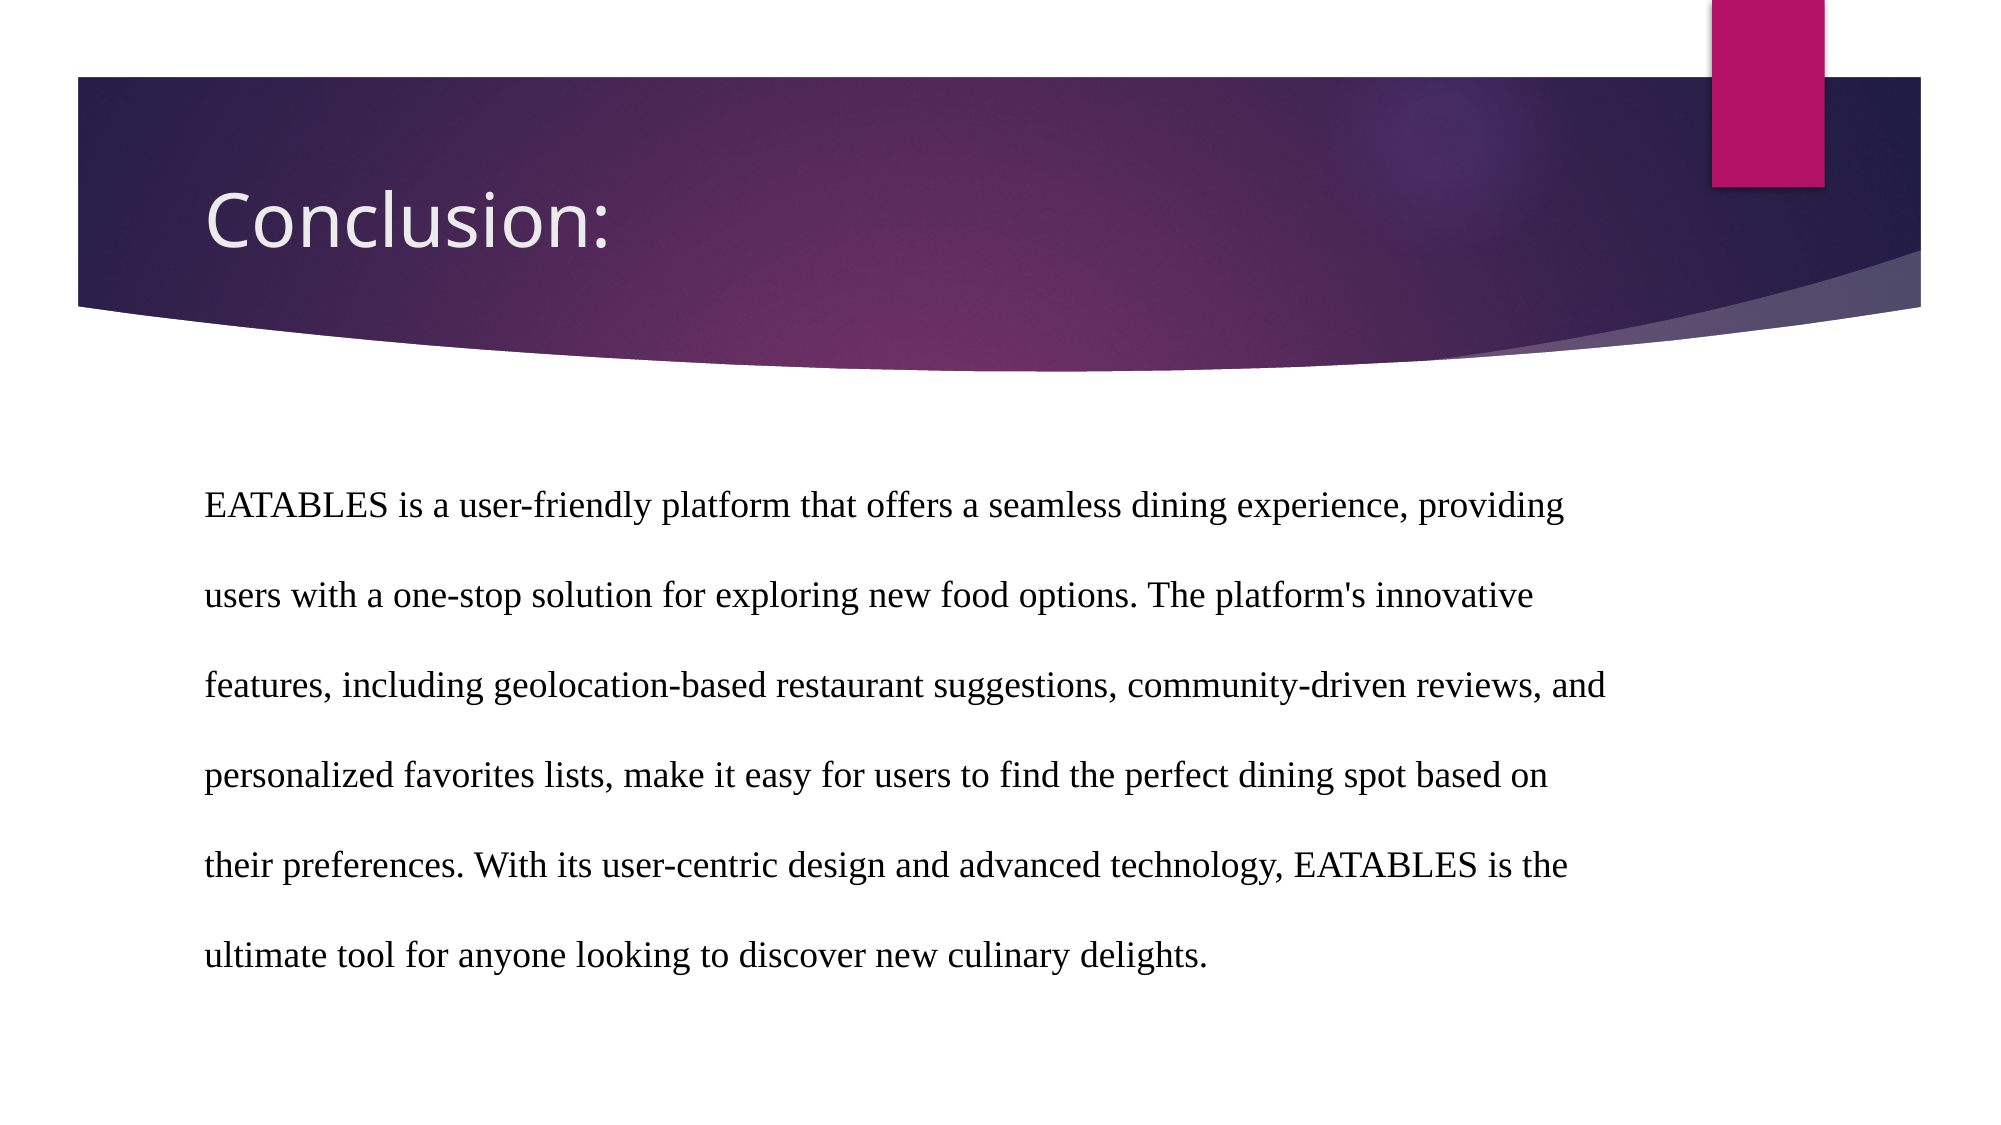

# Conclusion:
EATABLES is a user-friendly platform that offers a seamless dining experience, providing users with a one-stop solution for exploring new food options. The platform's innovative features, including geolocation-based restaurant suggestions, community-driven reviews, and personalized favorites lists, make it easy for users to find the perfect dining spot based on their preferences. With its user-centric design and advanced technology, EATABLES is the ultimate tool for anyone looking to discover new culinary delights.